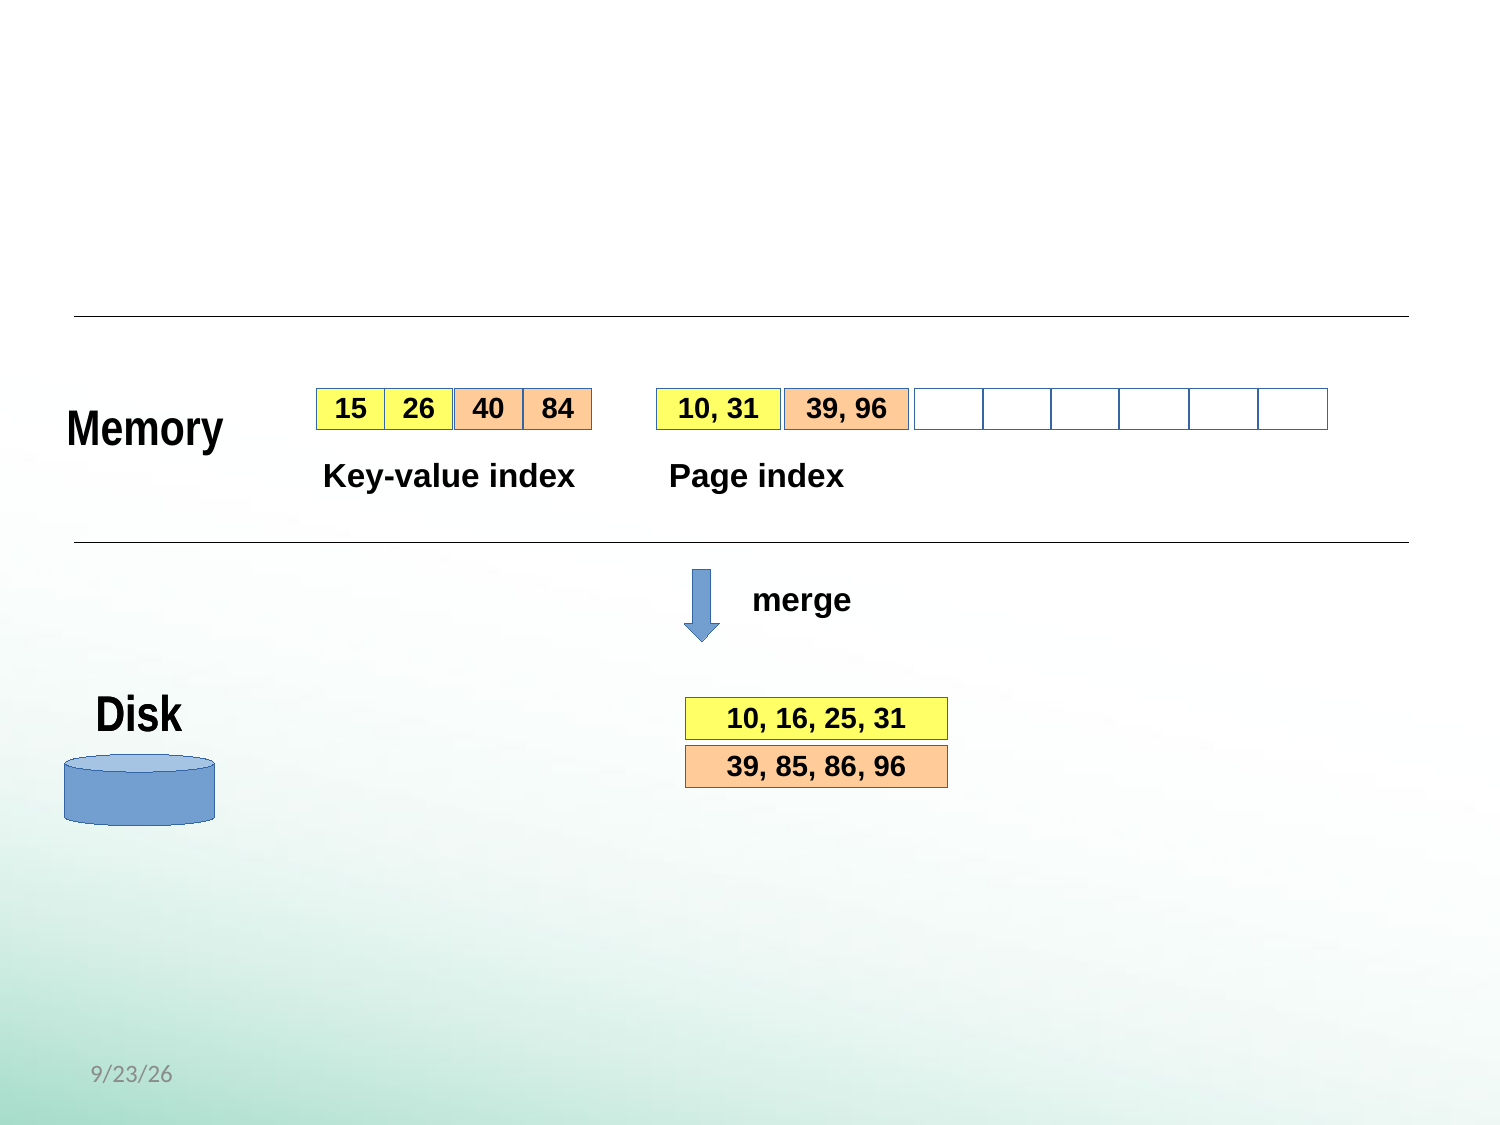

15
26
40
84
10, 31
39, 96
Memory
Key-value index
Page index
merge
Disk
Disk
10, 16, 25, 31
39, 85, 86, 96